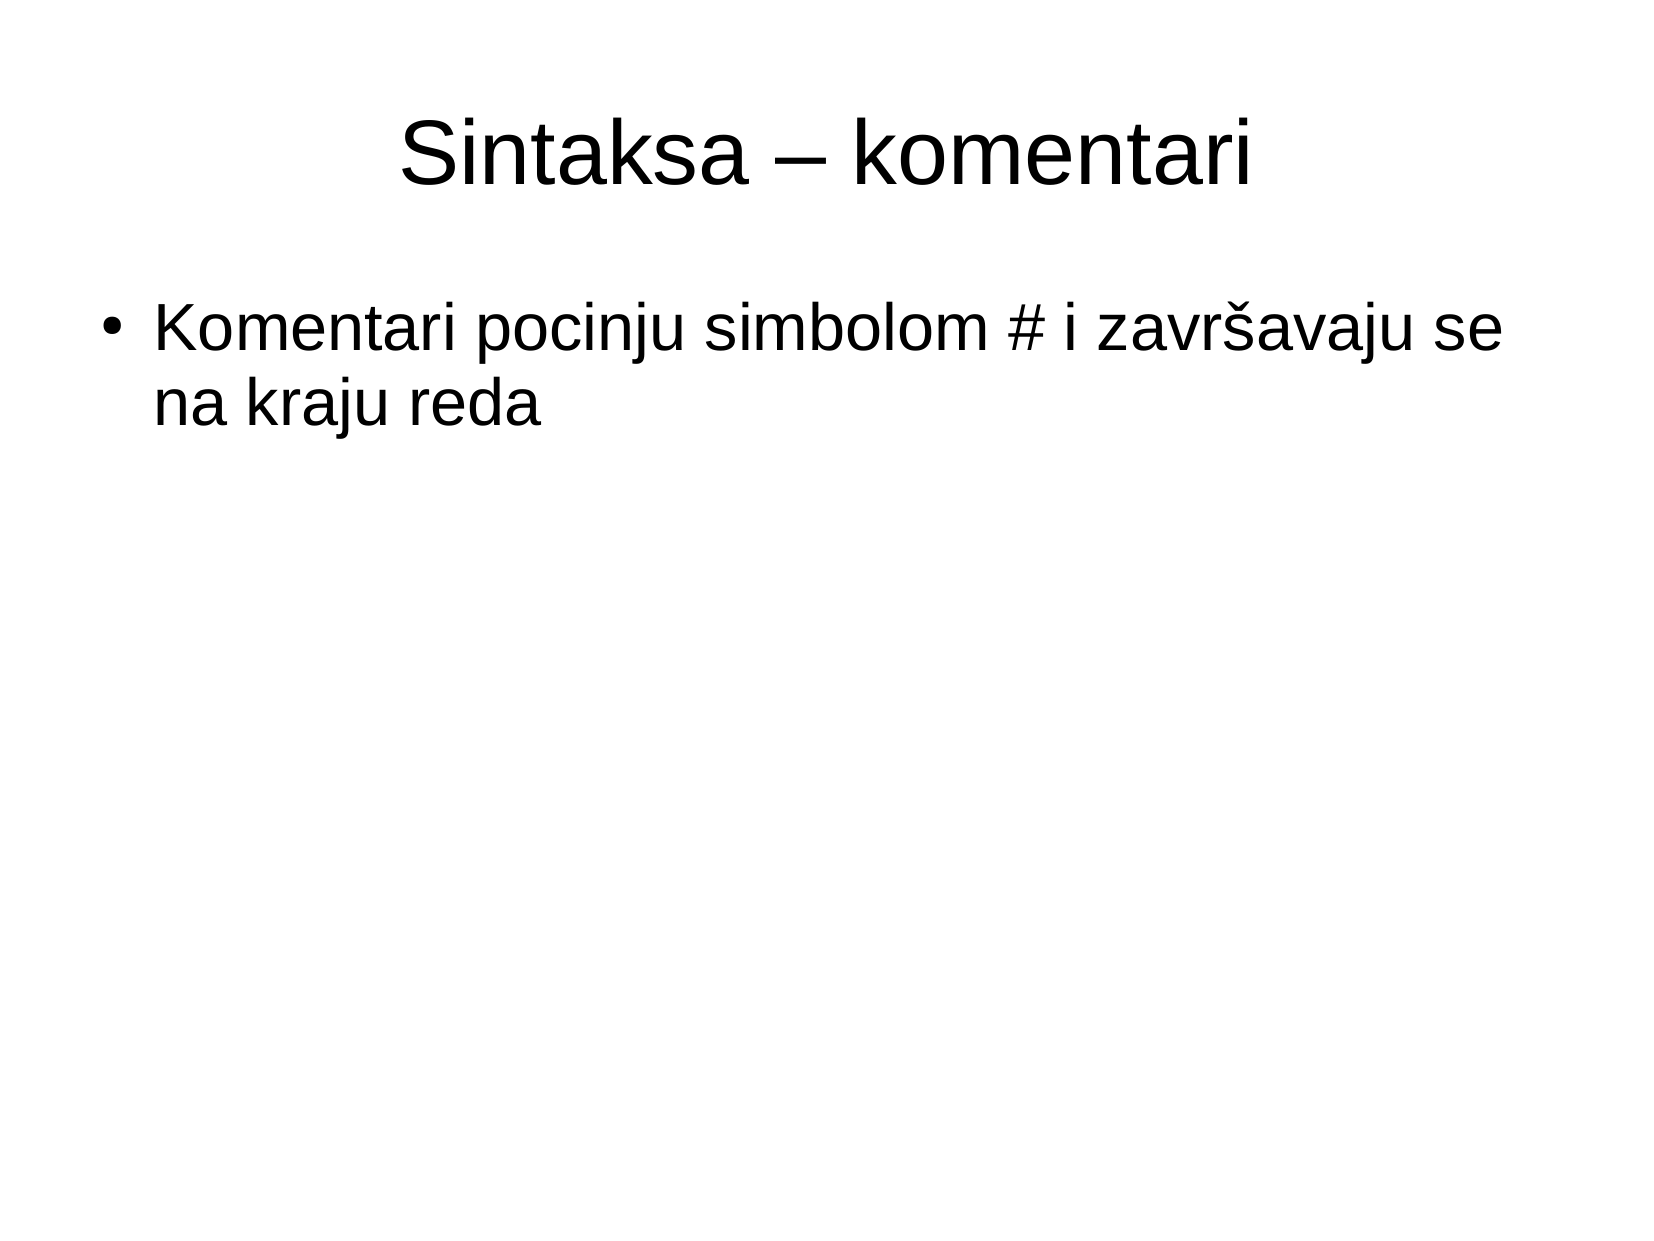

# Sintaksa – komentari
Komentari pocinju simbolom # i završavaju se na kraju reda